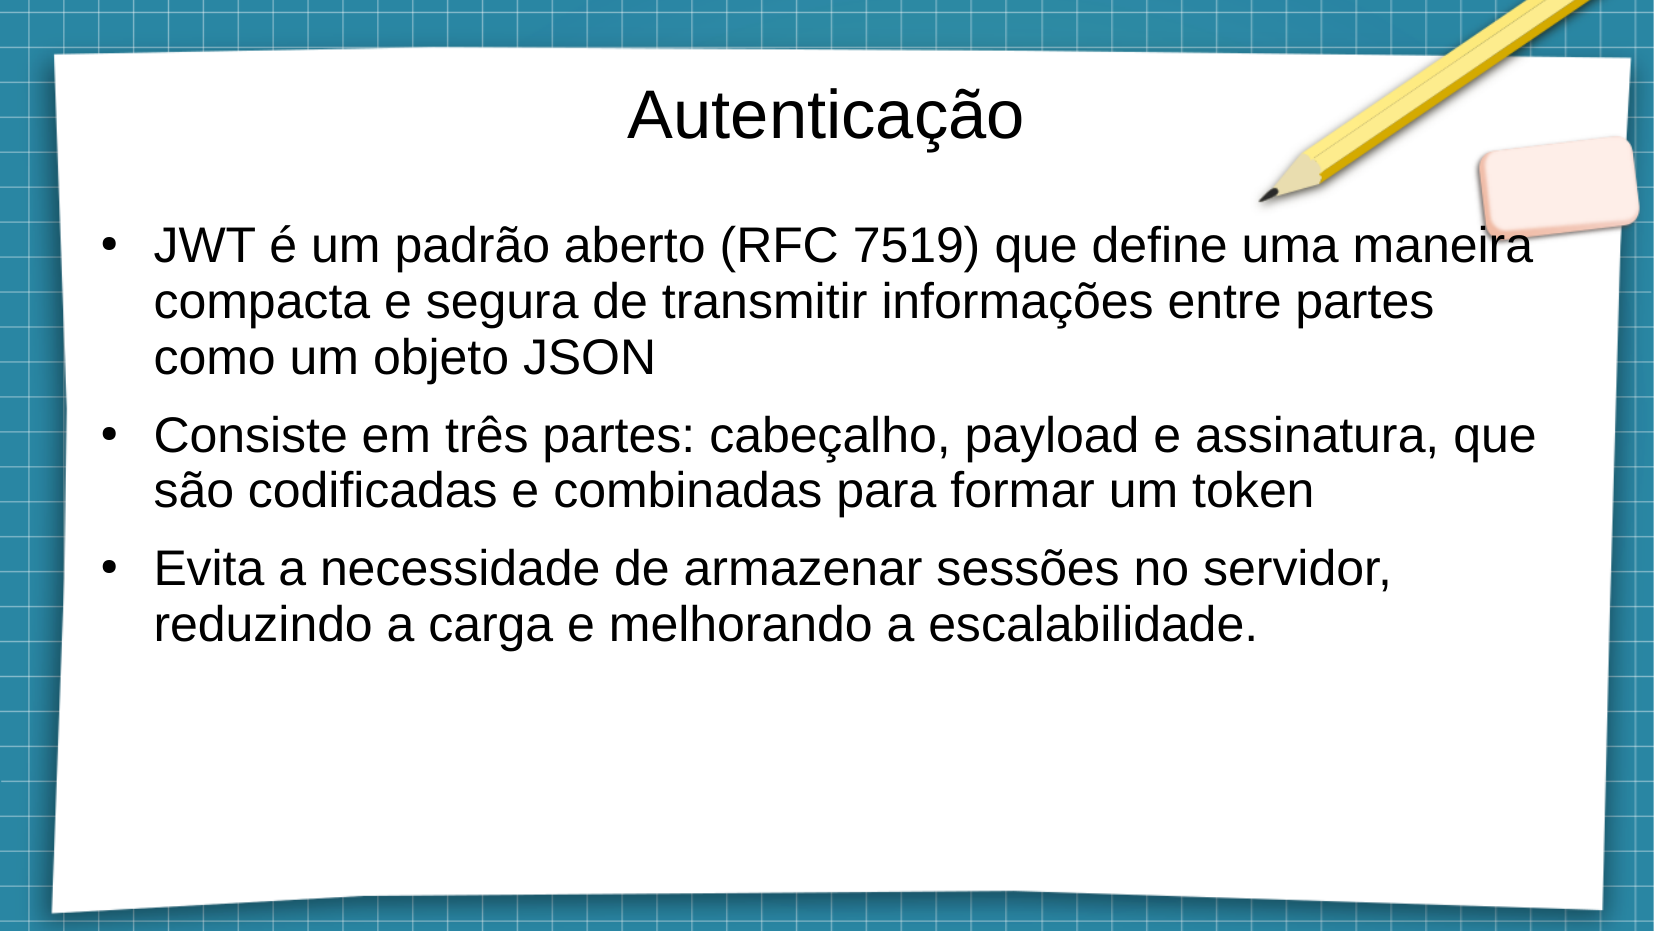

# Autenticação
JWT é um padrão aberto (RFC 7519) que define uma maneira compacta e segura de transmitir informações entre partes como um objeto JSON
Consiste em três partes: cabeçalho, payload e assinatura, que são codificadas e combinadas para formar um token
Evita a necessidade de armazenar sessões no servidor, reduzindo a carga e melhorando a escalabilidade.